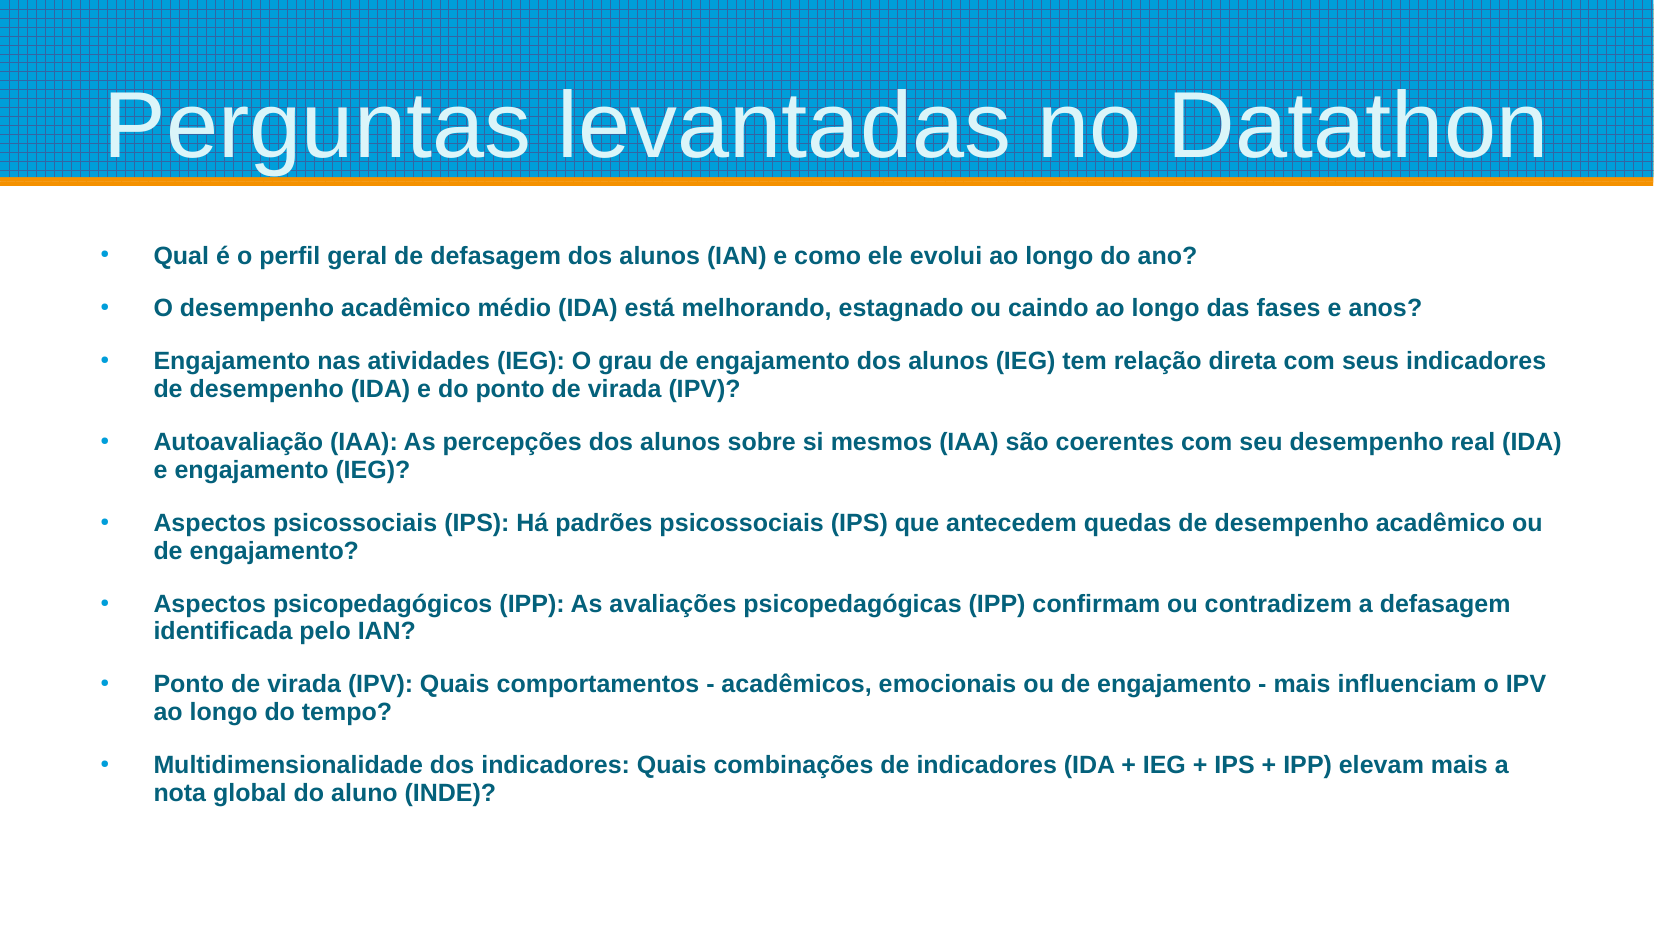

# Perguntas levantadas no Datathon
Qual é o perfil geral de defasagem dos alunos (IAN) e como ele evolui ao longo do ano?
O desempenho acadêmico médio (IDA) está melhorando, estagnado ou caindo ao longo das fases e anos?
Engajamento nas atividades (IEG): O grau de engajamento dos alunos (IEG) tem relação direta com seus indicadores de desempenho (IDA) e do ponto de virada (IPV)?
Autoavaliação (IAA): As percepções dos alunos sobre si mesmos (IAA) são coerentes com seu desempenho real (IDA) e engajamento (IEG)?
Aspectos psicossociais (IPS): Há padrões psicossociais (IPS) que antecedem quedas de desempenho acadêmico ou de engajamento?
Aspectos psicopedagógicos (IPP): As avaliações psicopedagógicas (IPP) confirmam ou contradizem a defasagem identificada pelo IAN?
Ponto de virada (IPV): Quais comportamentos - acadêmicos, emocionais ou de engajamento - mais influenciam o IPV ao longo do tempo?
Multidimensionalidade dos indicadores: Quais combinações de indicadores (IDA + IEG + IPS + IPP) elevam mais a nota global do aluno (INDE)?